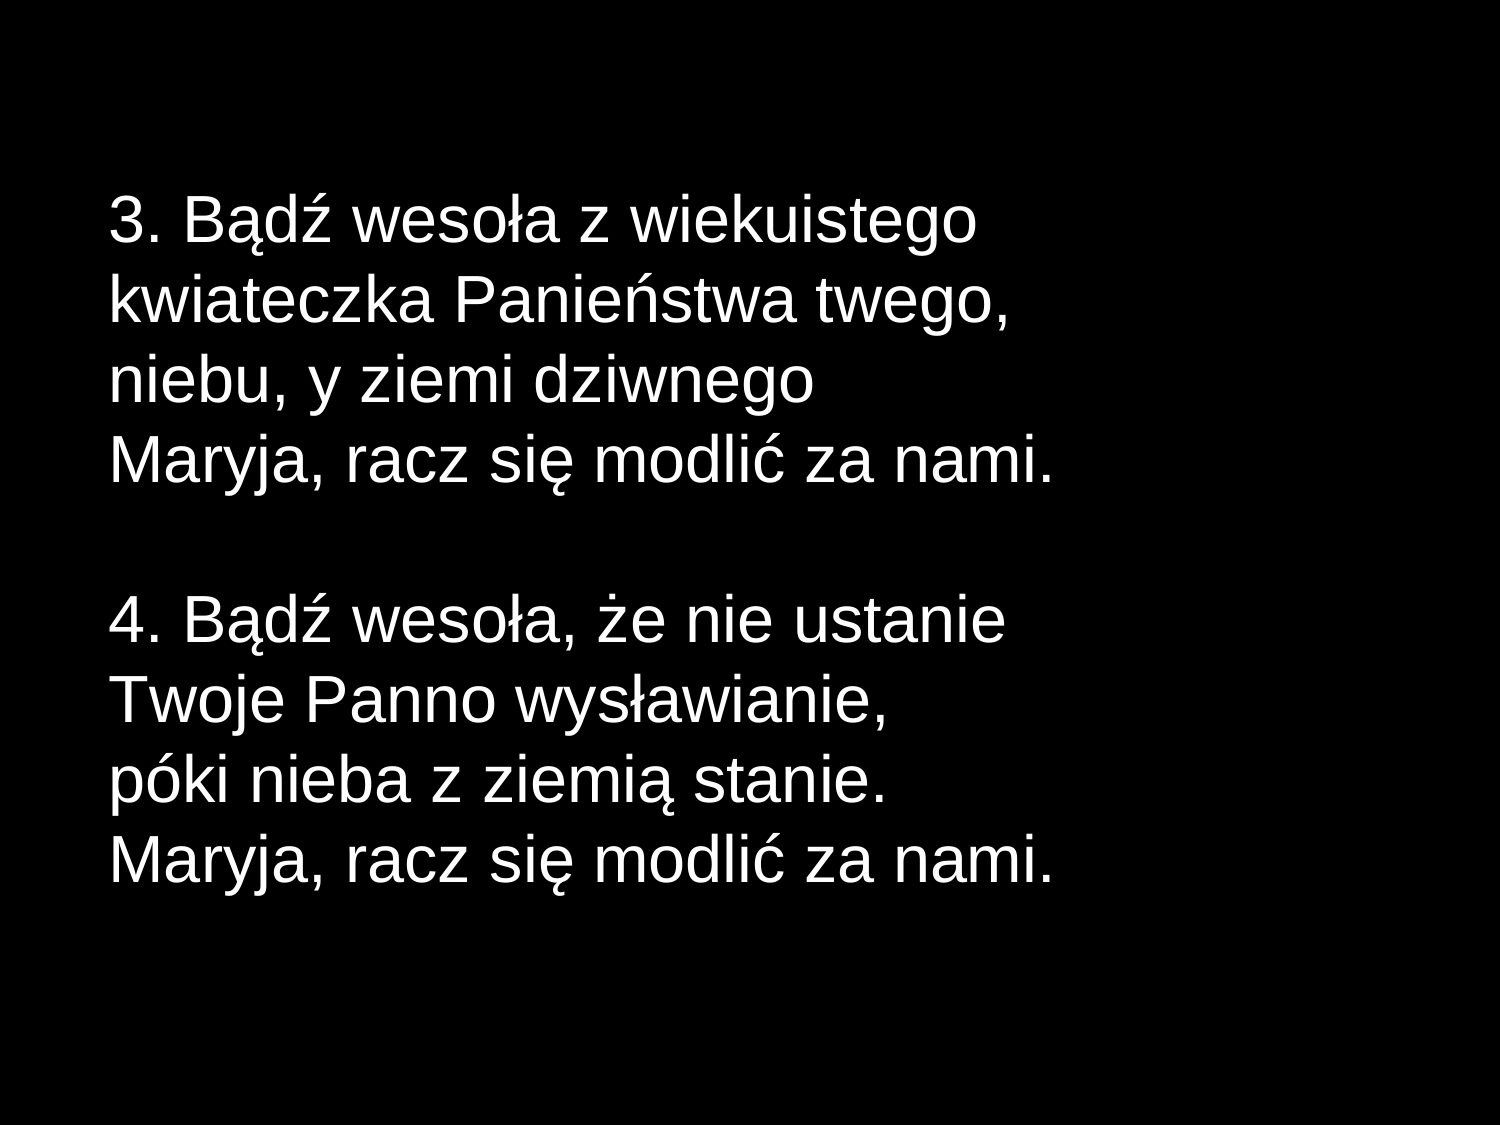

﻿3. Bądź wesoła z wiekuistego
kwiateczka Panieństwa twego,
niebu, y ziemi dziwnego
Maryja, racz się modlić za nami.
4. Bądź wesoła, że nie ustanie
Twoje Panno wysławianie,
póki nieba z ziemią stanie.
Maryja, racz się modlić za nami.